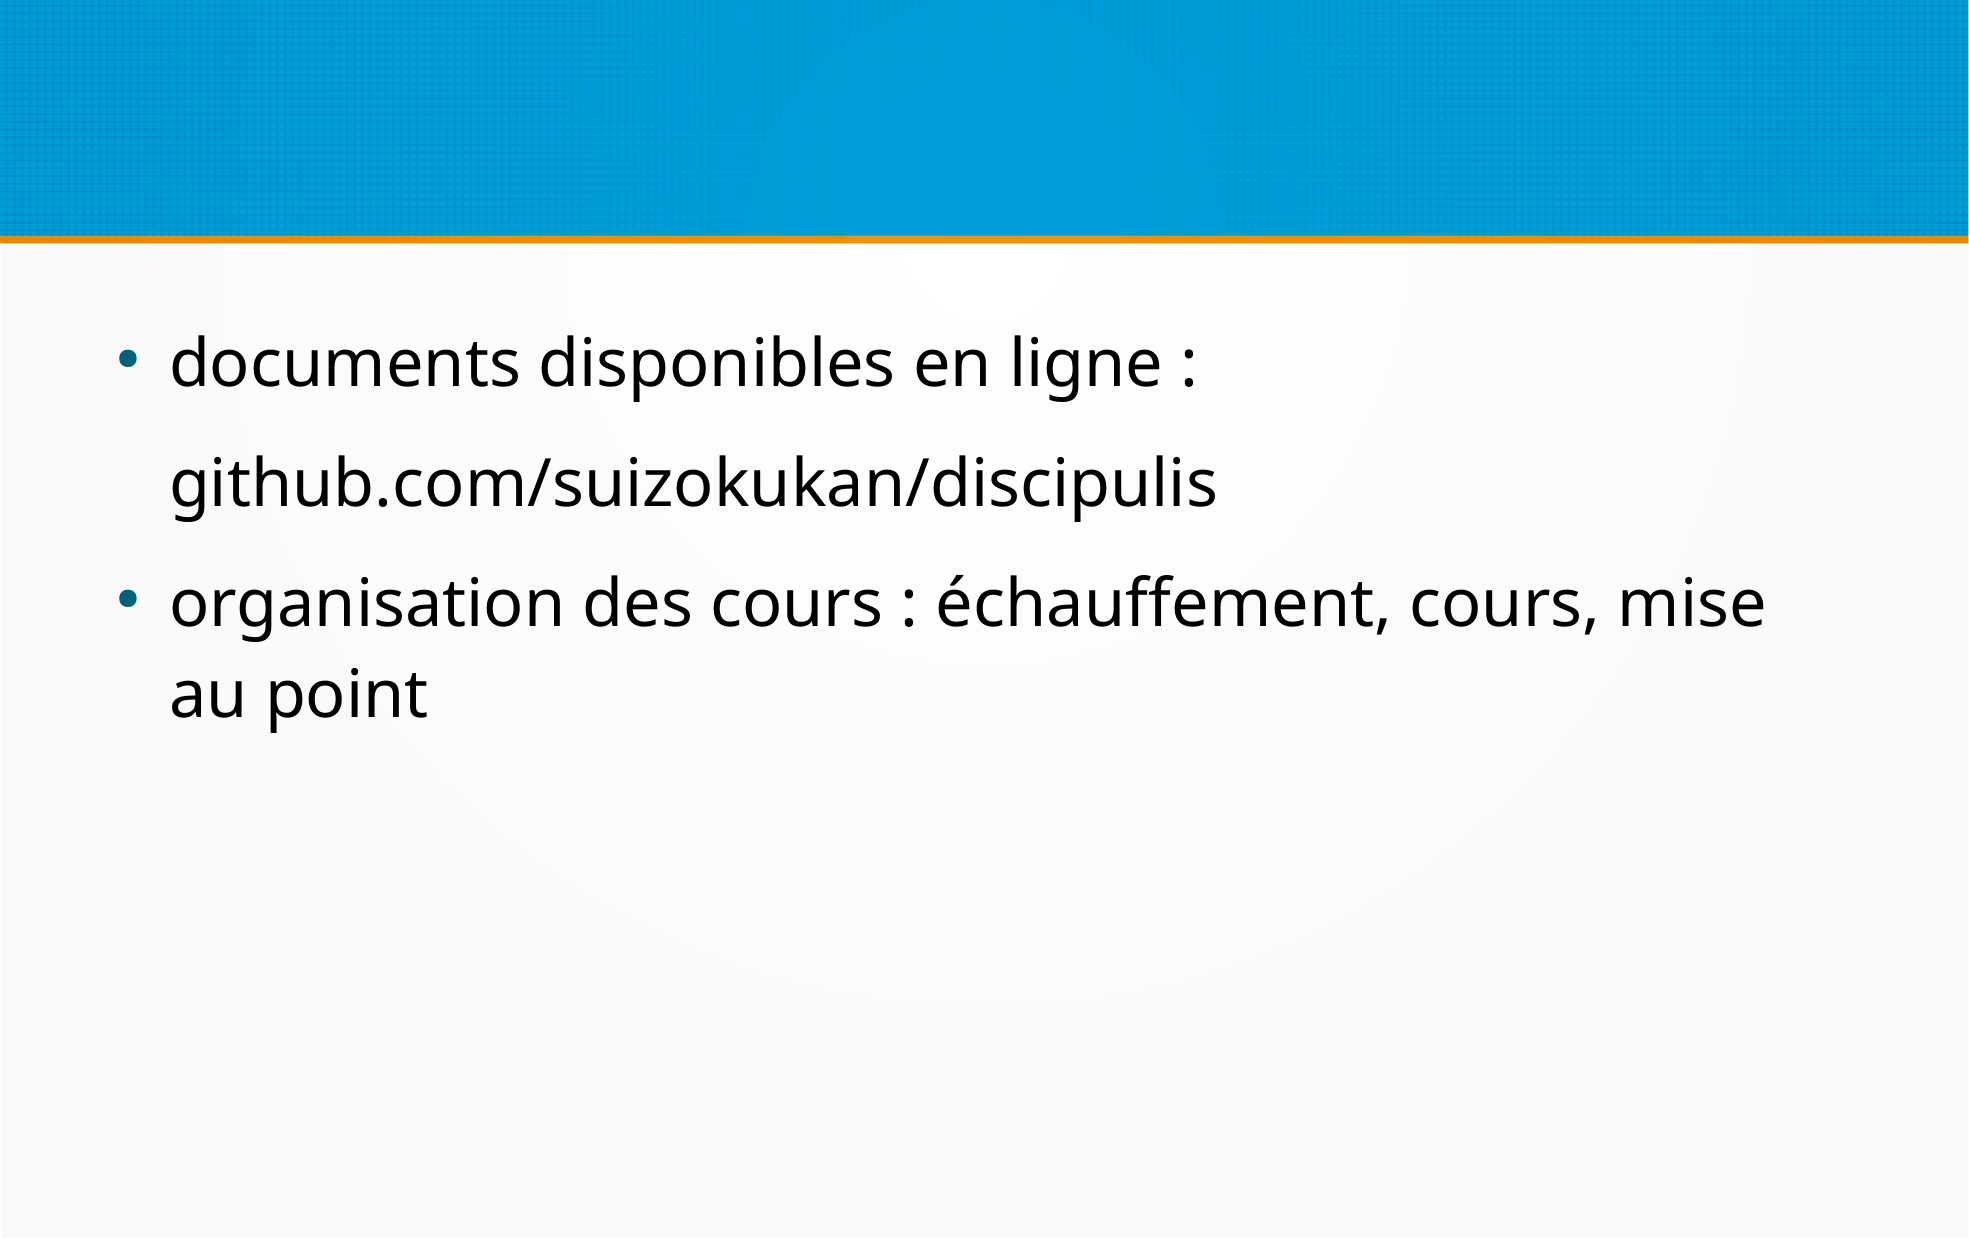

#
documents disponibles en ligne :
github.com/suizokukan/discipulis
organisation des cours : échauffement, cours, mise au point